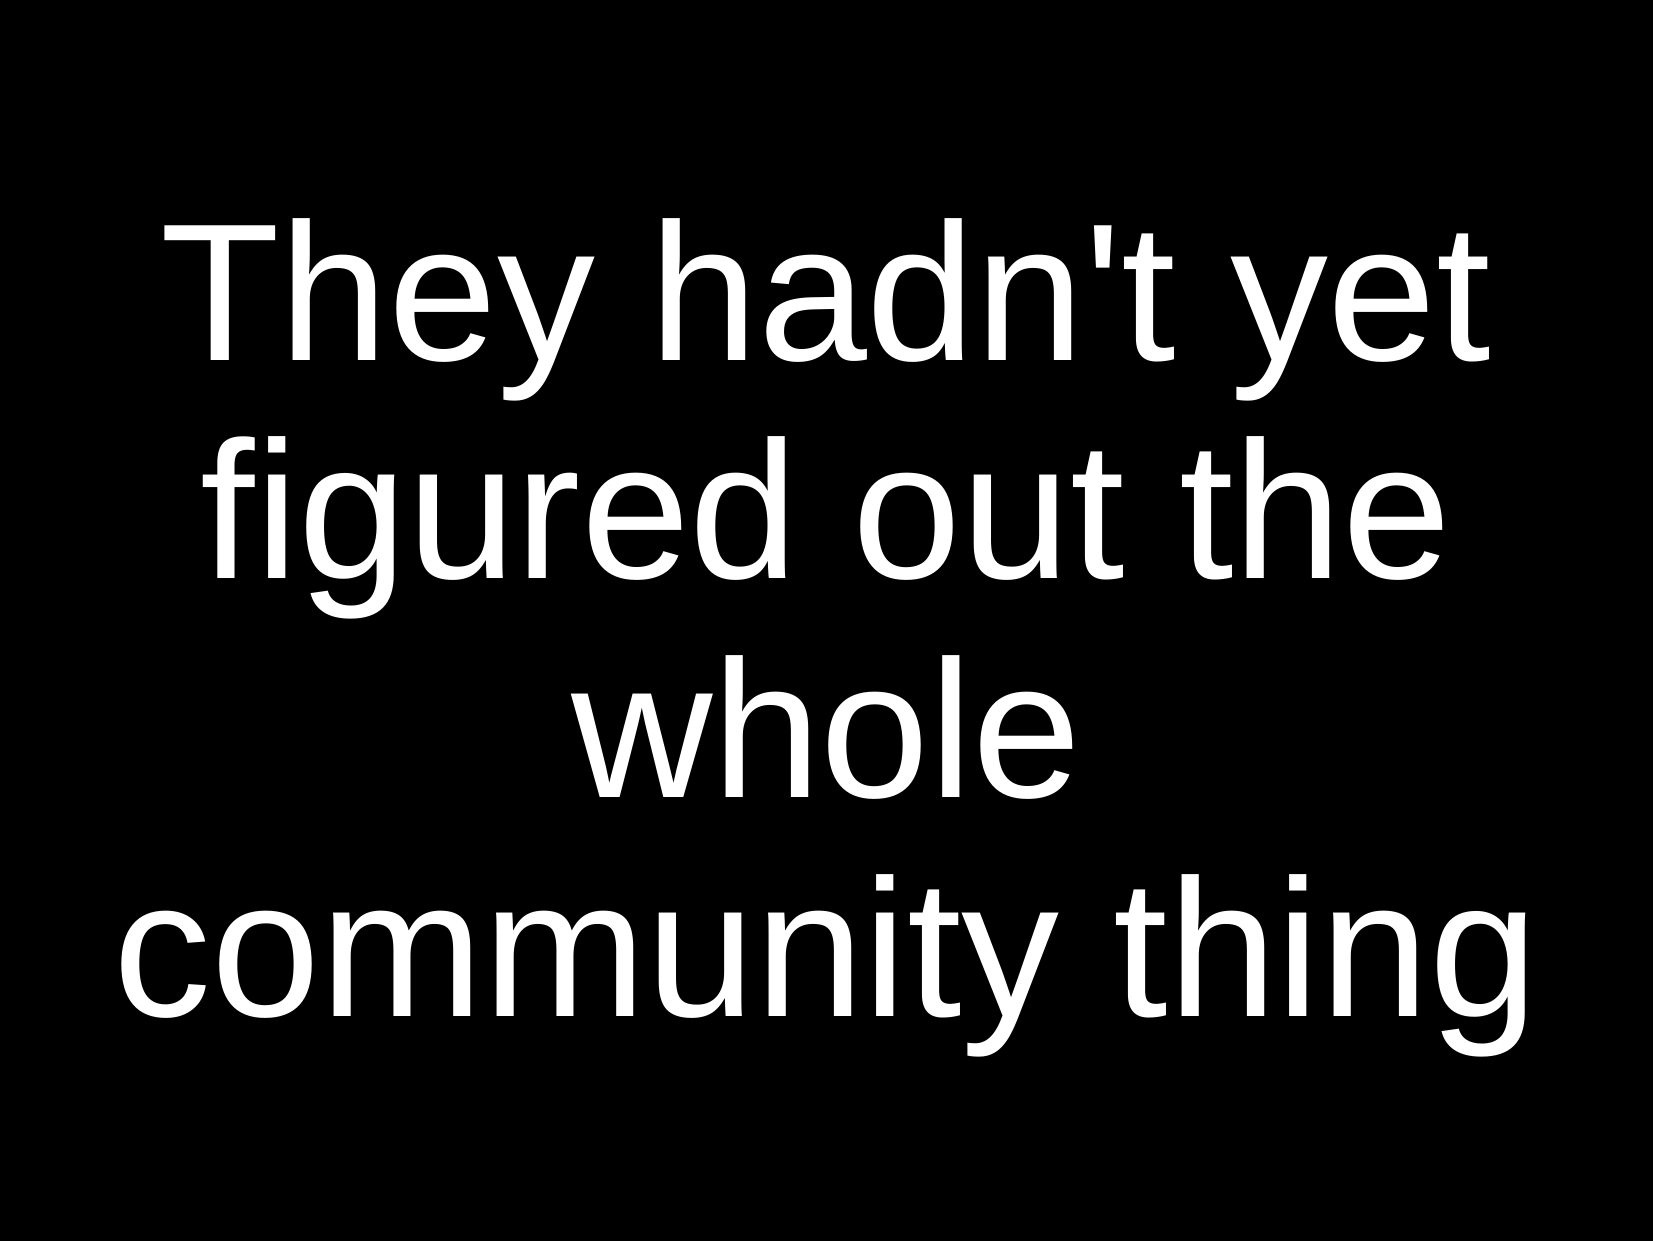

# They hadn't yet figured out the whole community thing